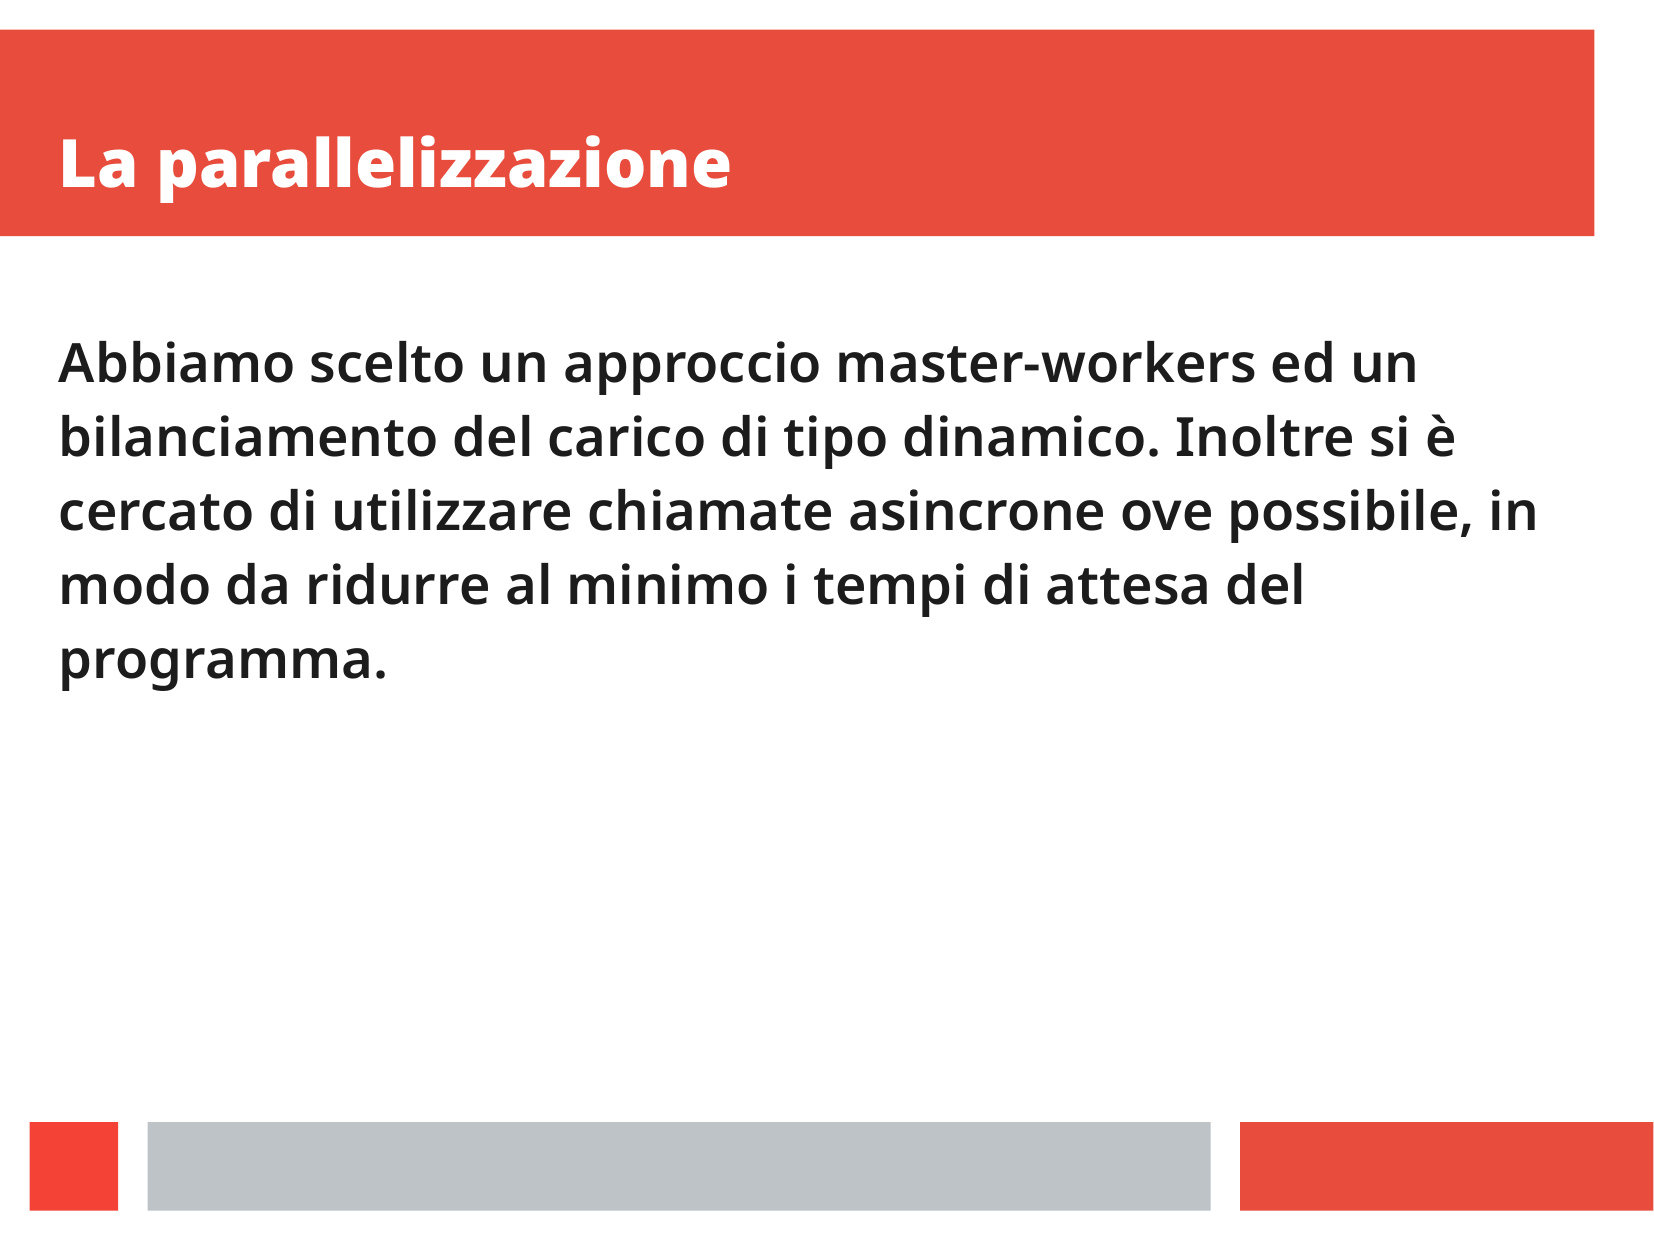

# La parallelizzazione
Abbiamo scelto un approccio master-workers ed un bilanciamento del carico di tipo dinamico. Inoltre si è cercato di utilizzare chiamate asincrone ove possibile, in modo da ridurre al minimo i tempi di attesa del programma.